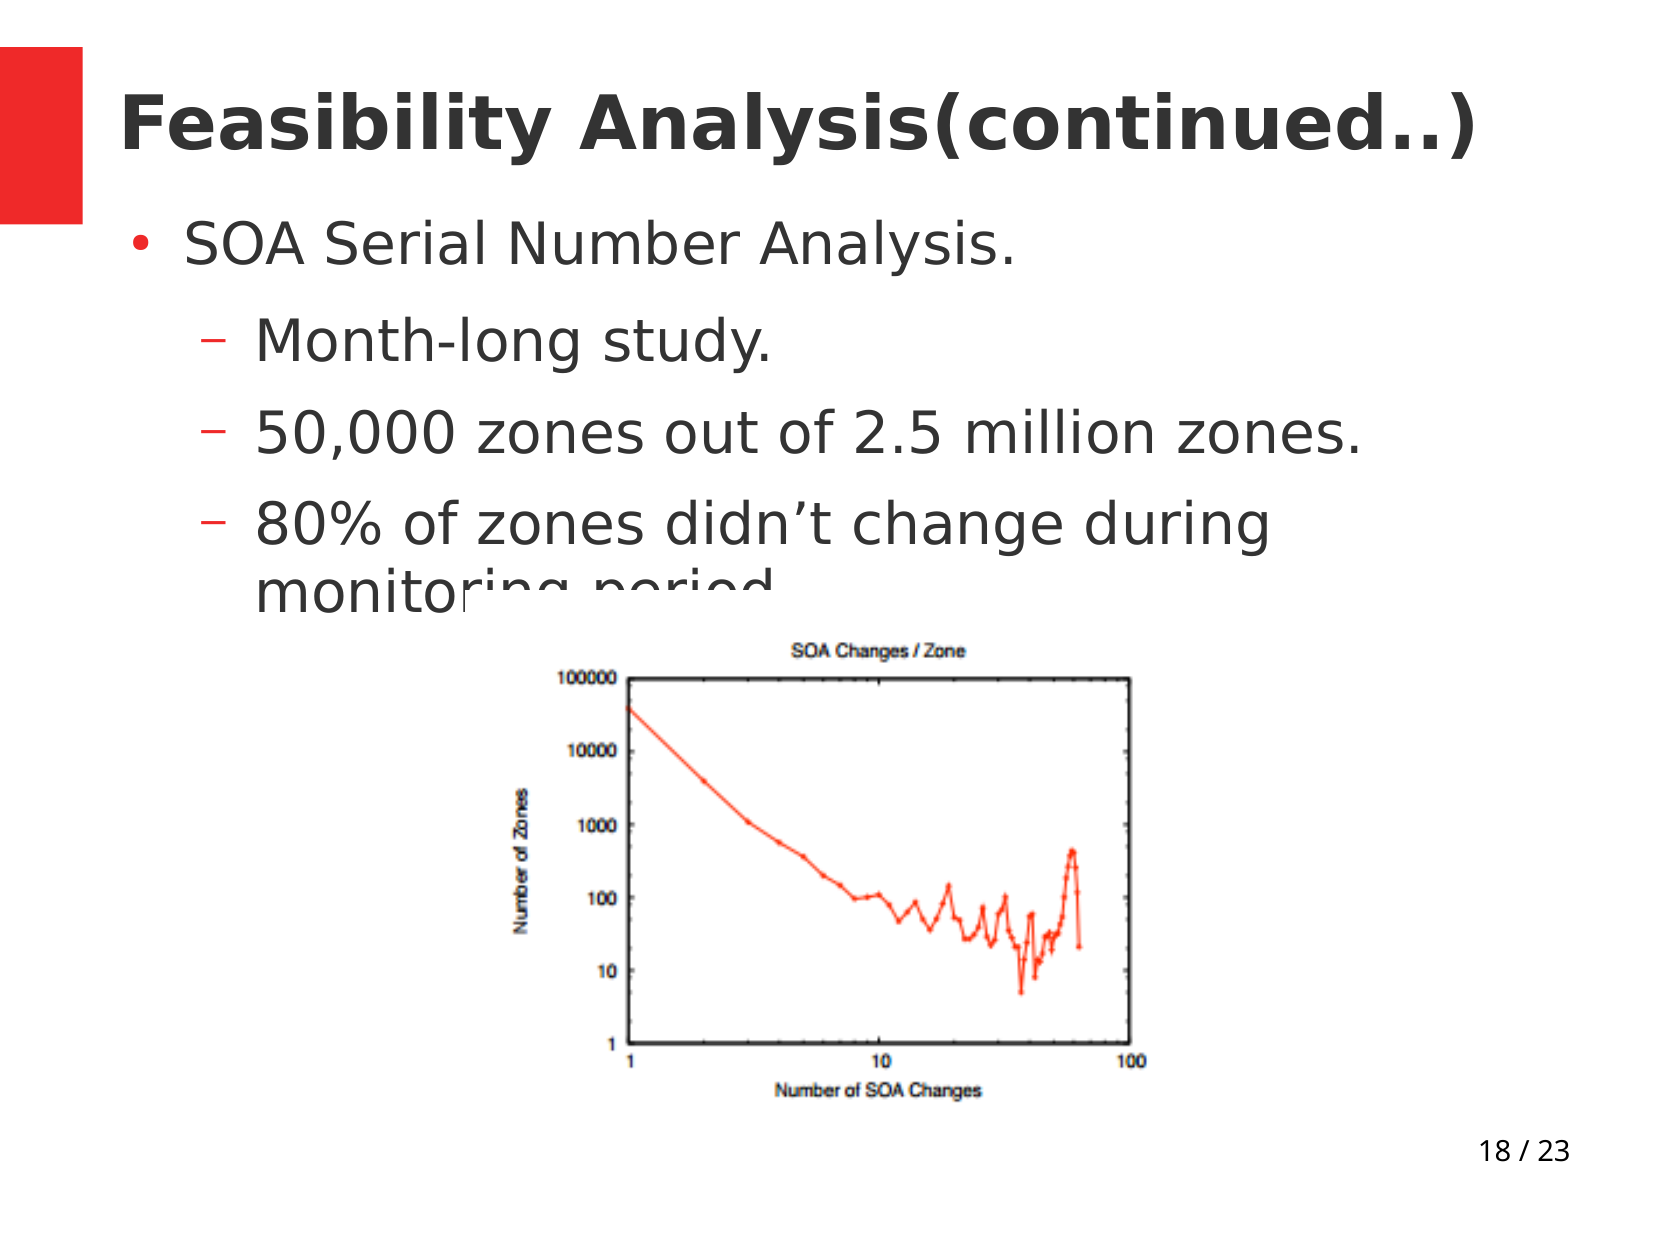

# Feasibility Analysis(continued..)
SOA Serial Number Analysis.
Month-long study.
50,000 zones out of 2.5 million zones.
80% of zones didn’t change during monitoring period.
18